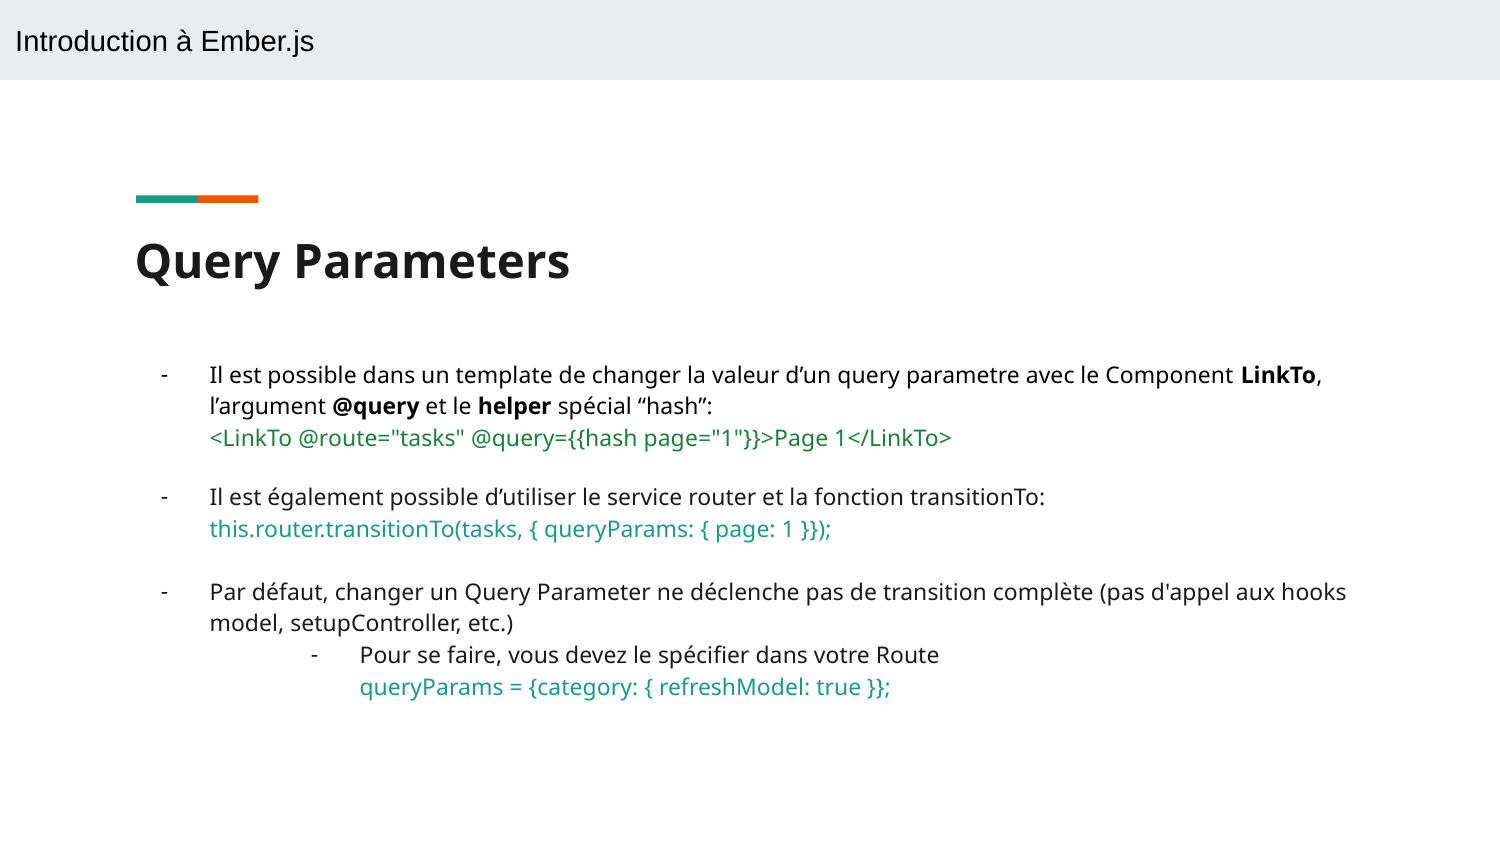

# Query Parameters
Il est possible dans un template de changer la valeur d’un query parametre avec le Component LinkTo, l’argument @query et le helper spécial “hash”:
<LinkTo @route="tasks" @query={{hash page="1"}}>Page 1</LinkTo>
Il est également possible d’utiliser le service router et la fonction transitionTo:
this.router.transitionTo(tasks, { queryParams: { page: 1 }});
Par défaut, changer un Query Parameter ne déclenche pas de transition complète (pas d'appel aux hooks model, setupController, etc.)
Pour se faire, vous devez le spécifier dans votre Route
queryParams = {category: { refreshModel: true }};